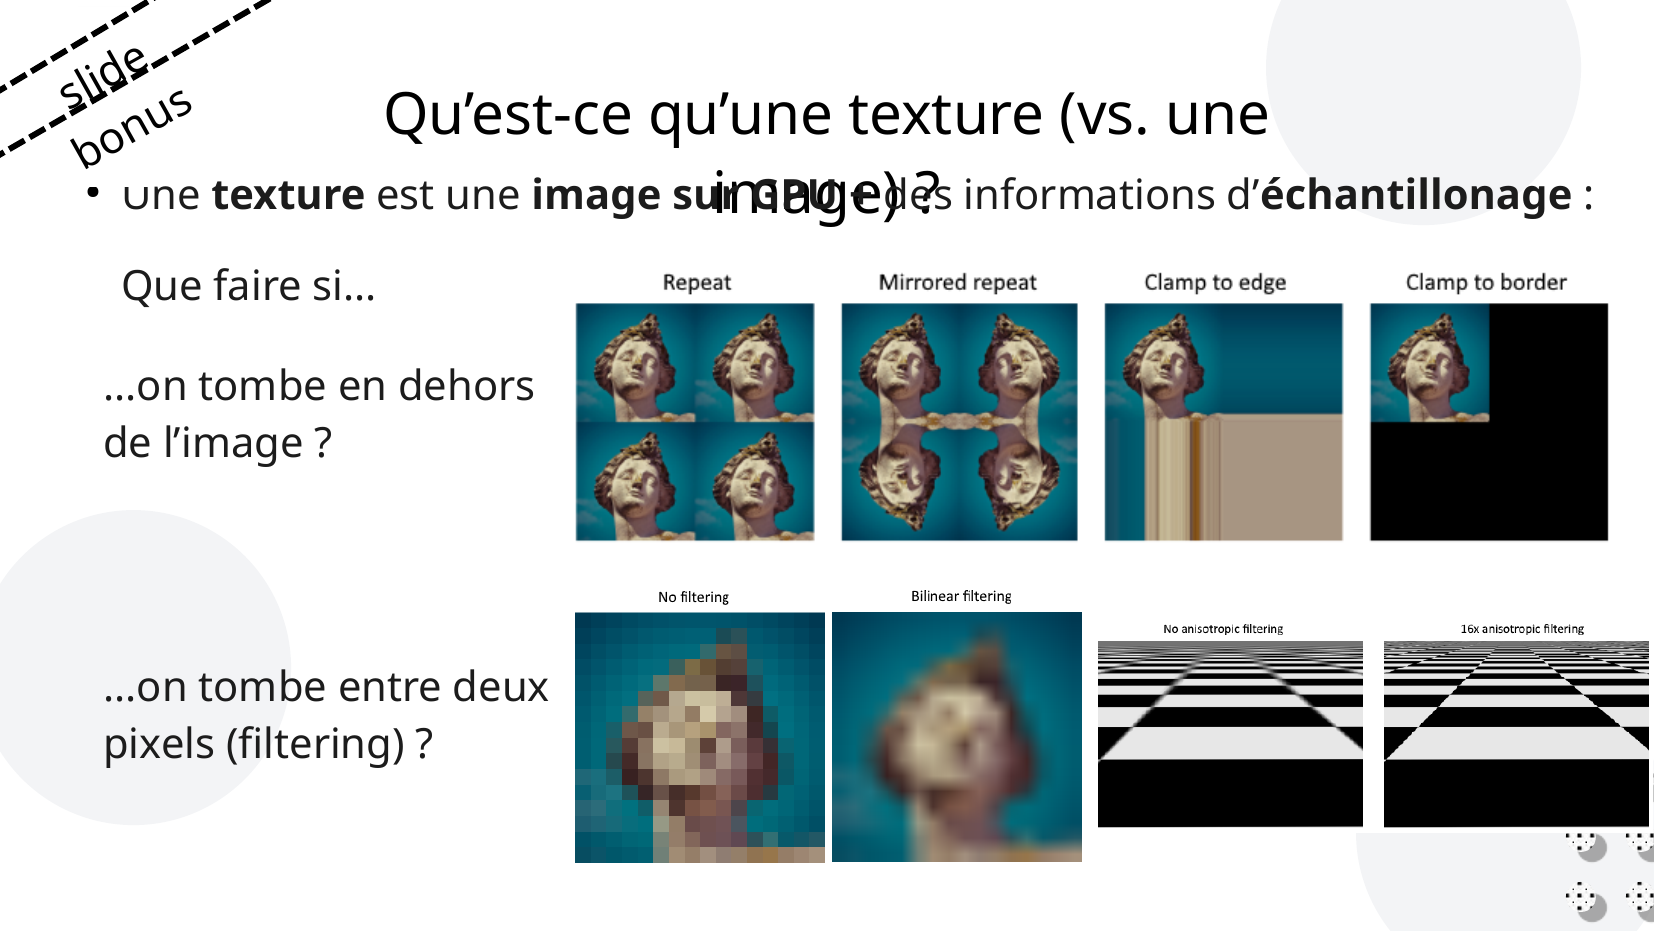

slide bonus
Qu’est-ce qu’une texture (vs. une image) ?
Une texture est une image sur GPU + des informations d’échantillonage :
Que faire si...
...on tombe en dehors de l’image ?
...on tombe entre deux pixels (filtering) ?
...on a besoin de moins de détail (mip maps), pour éviter le crénelage dû aux effets de moirés, cf. le théorème de shanon ?